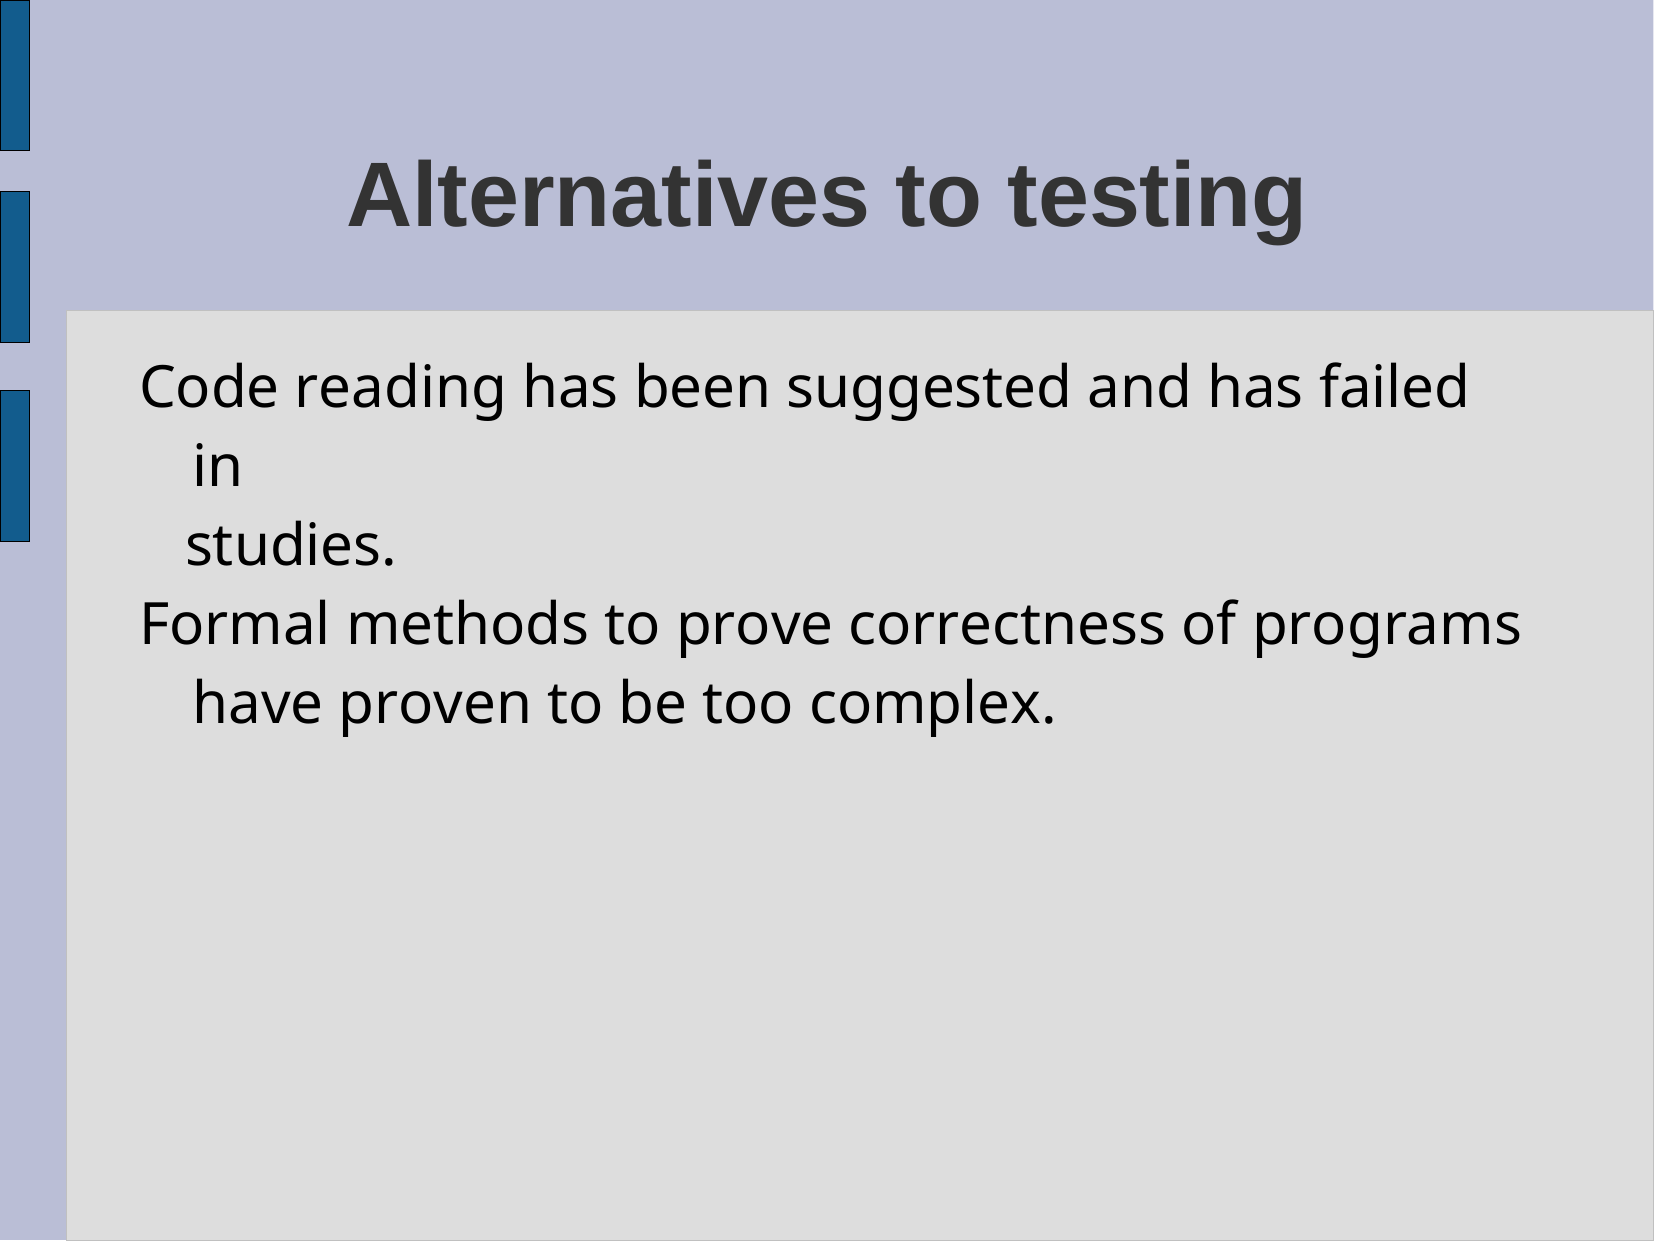

# Alternatives to testing
Code reading has been suggested and has failed in
 studies.
Formal methods to prove correctness of programs have proven to be too complex.